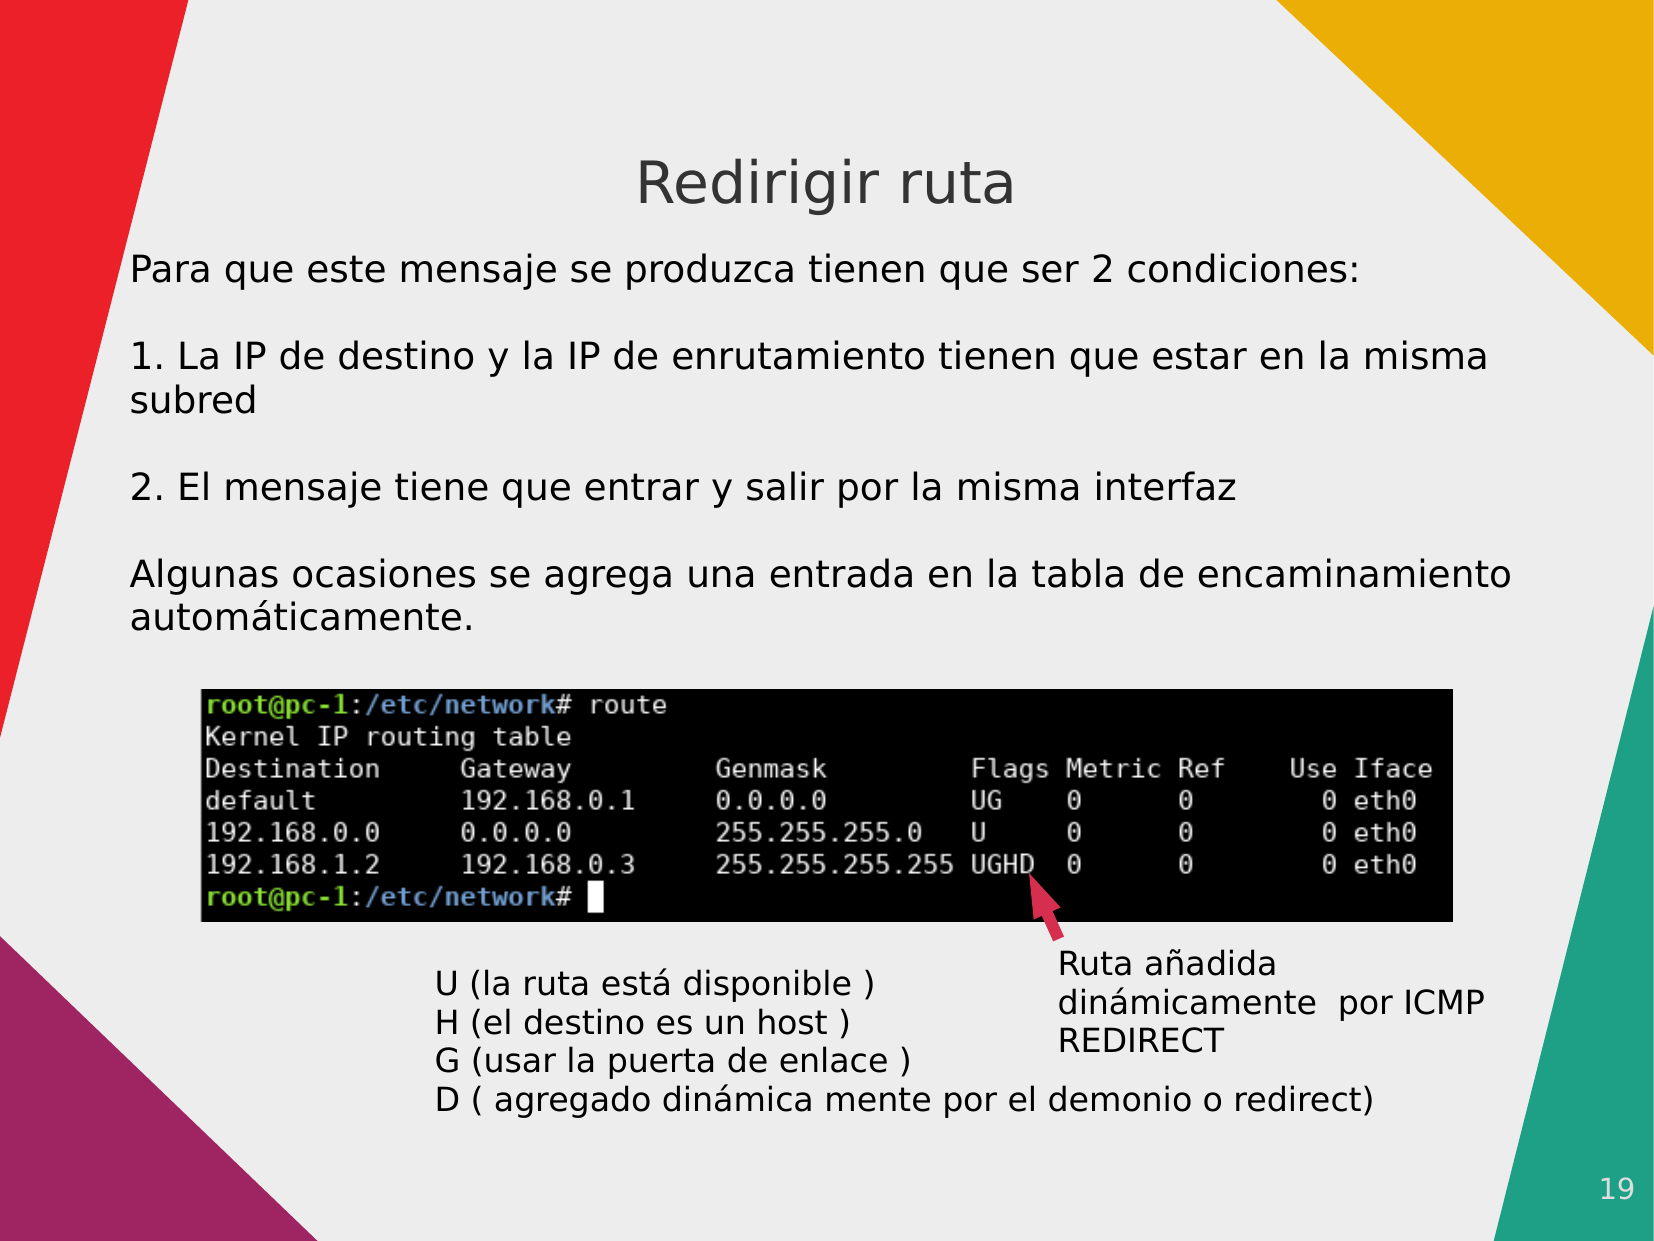

# Redirigir ruta
Para que este mensaje se produzca tienen que ser 2 condiciones:
1. La IP de destino y la IP de enrutamiento tienen que estar en la misma subred
2. El mensaje tiene que entrar y salir por la misma interfaz
Algunas ocasiones se agrega una entrada en la tabla de encaminamiento automáticamente.
Ruta añadida dinámicamente por ICMP REDIRECT
 U (la ruta está disponible )
 H (el destino es un host )
 G (usar la puerta de enlace )
 D ( agregado dinámica mente por el demonio o redirect)
19